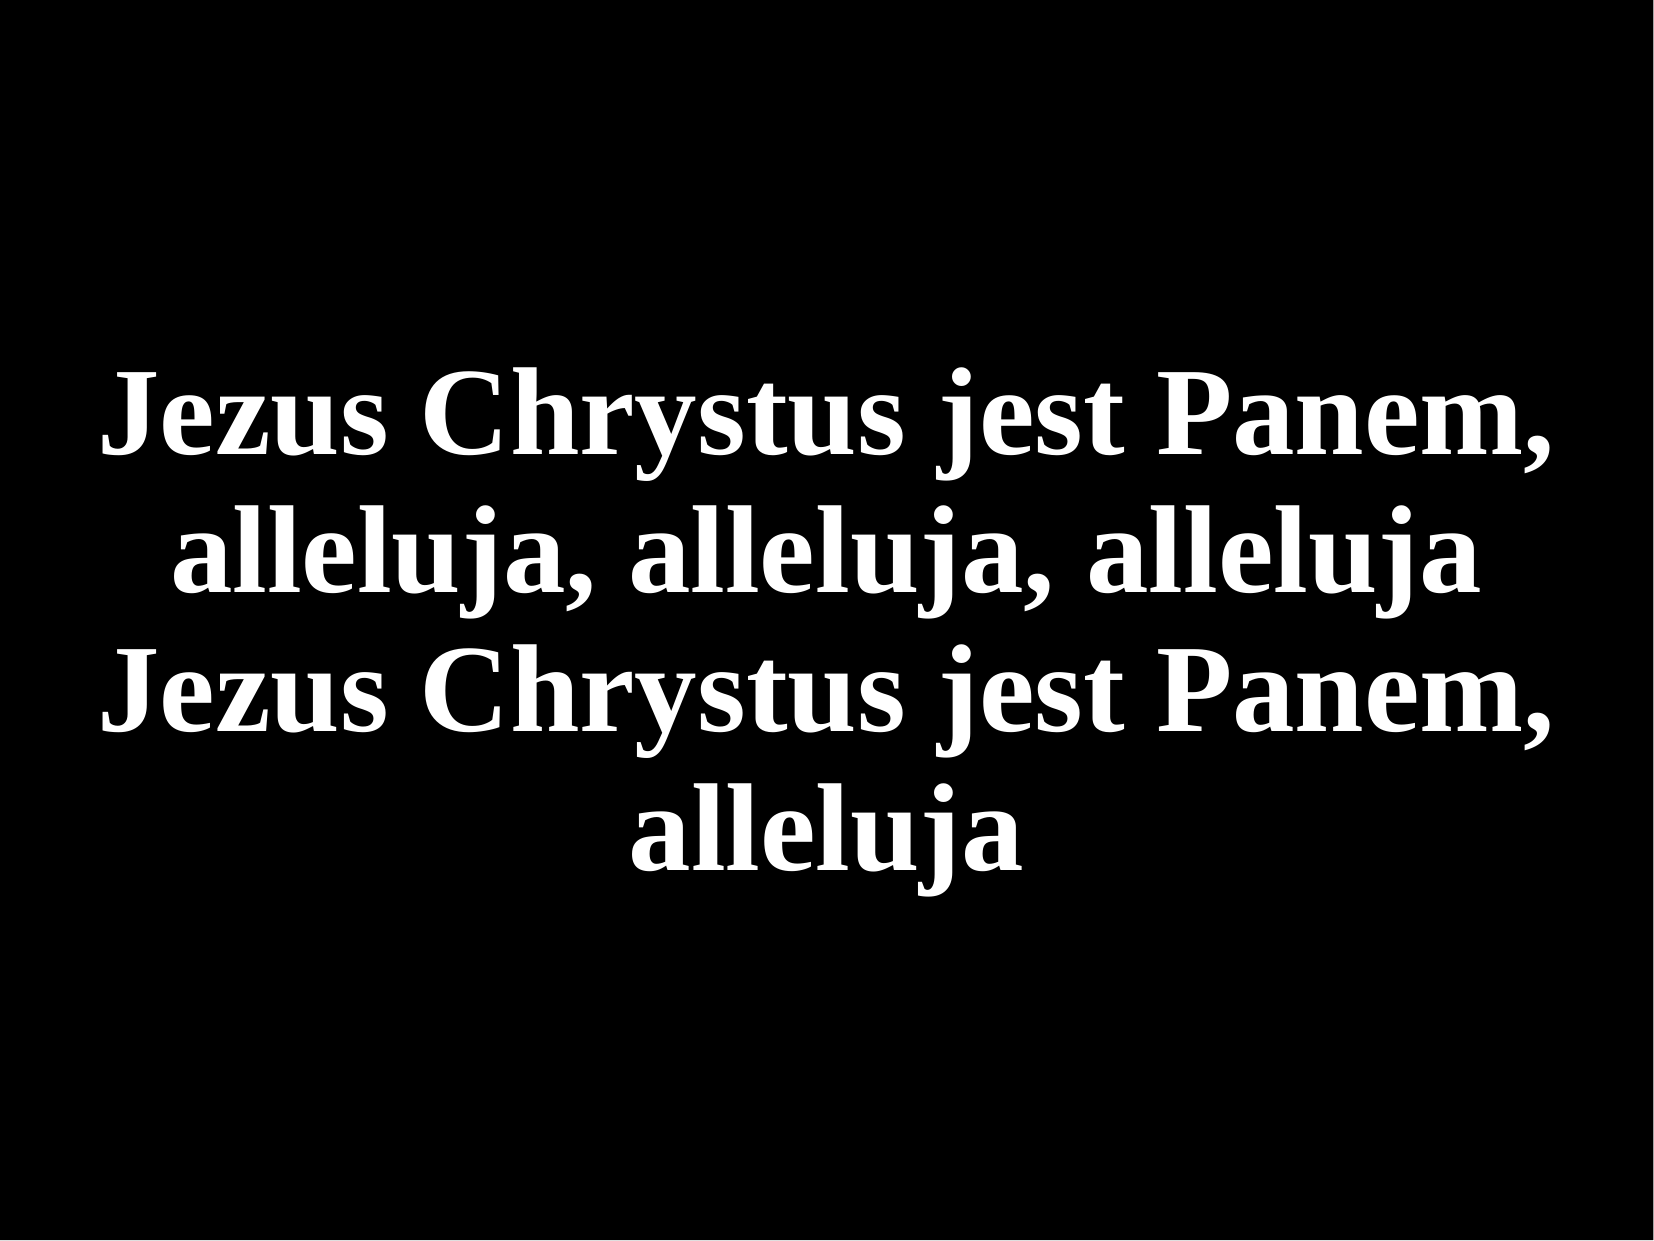

# Jezus Chrystus jest Panem, alleluja, alleluja, alleluja Jezus Chrystus jest Panem, alleluja